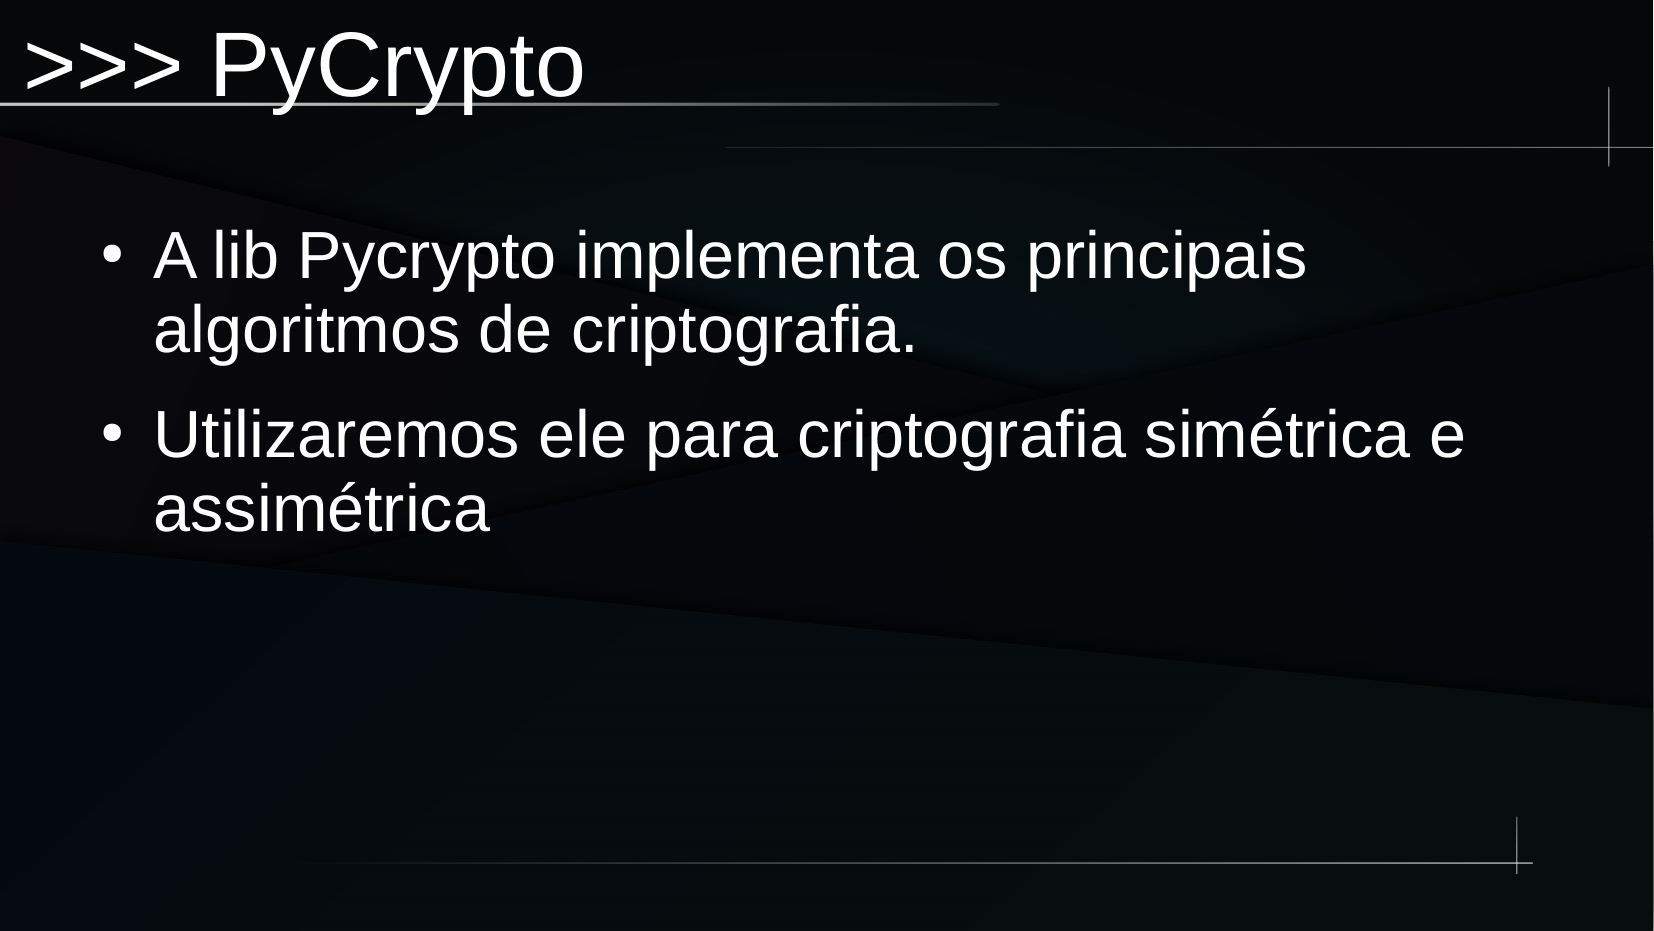

# >>> PyCrypto
A lib Pycrypto implementa os principais algoritmos de criptografia.
Utilizaremos ele para criptografia simétrica e assimétrica